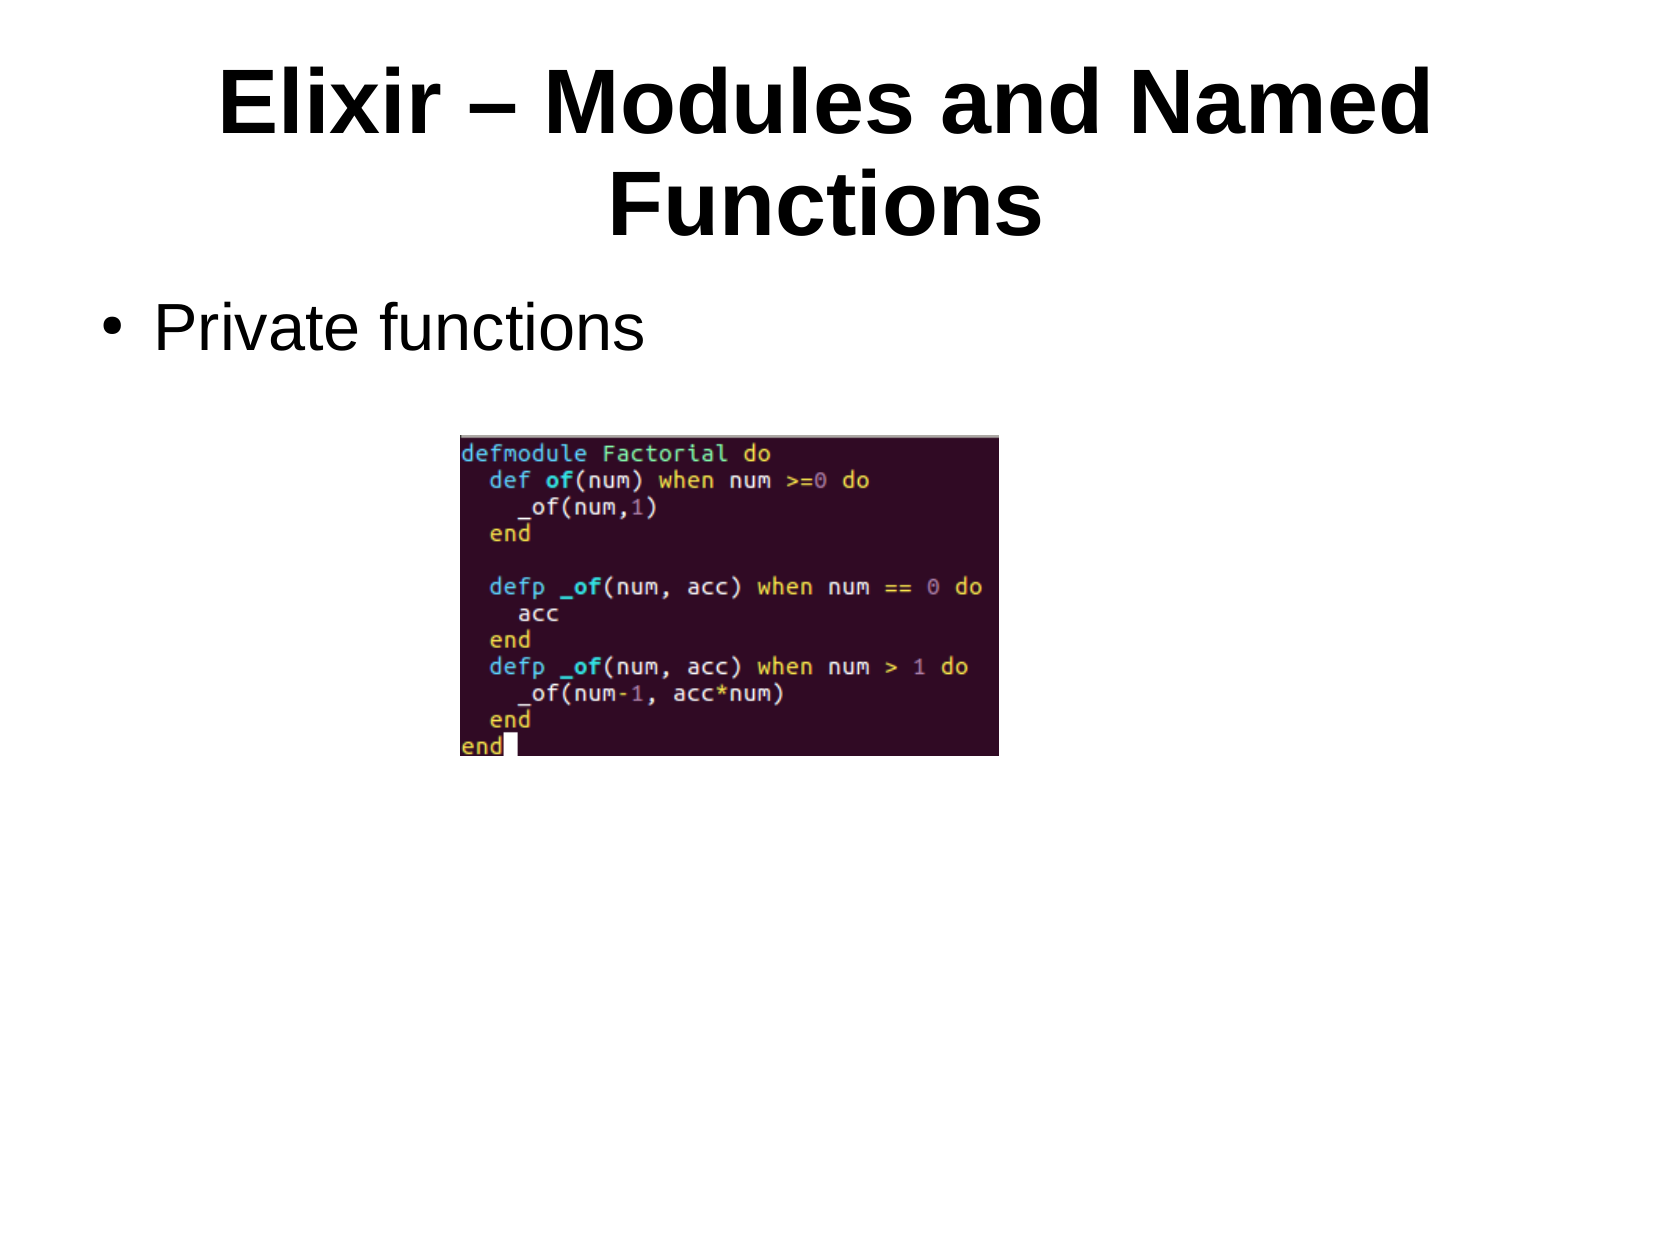

# Elixir – Modules and Named Functions
Private functions